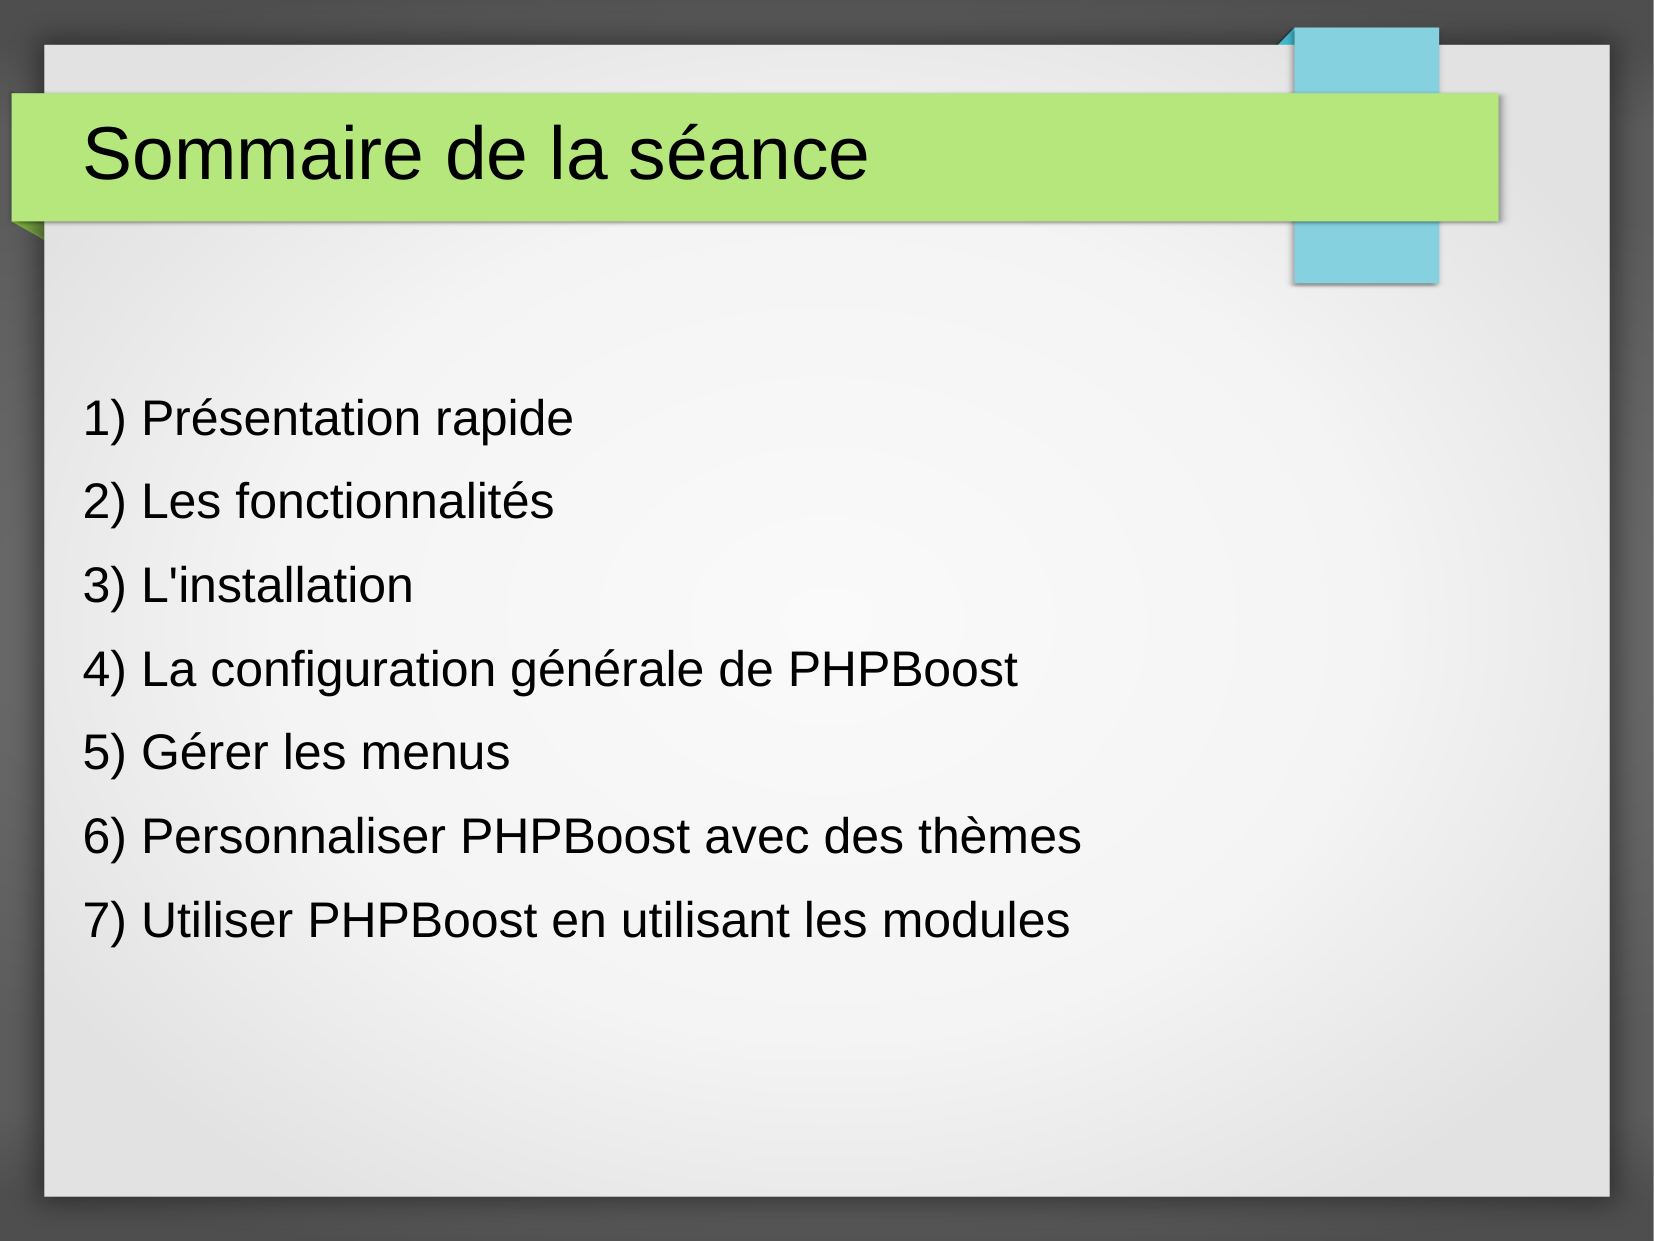

# Sommaire de la séance
 Présentation rapide
 Les fonctionnalités
 L'installation
 La configuration générale de PHPBoost
 Gérer les menus
 Personnaliser PHPBoost avec des thèmes
 Utiliser PHPBoost en utilisant les modules